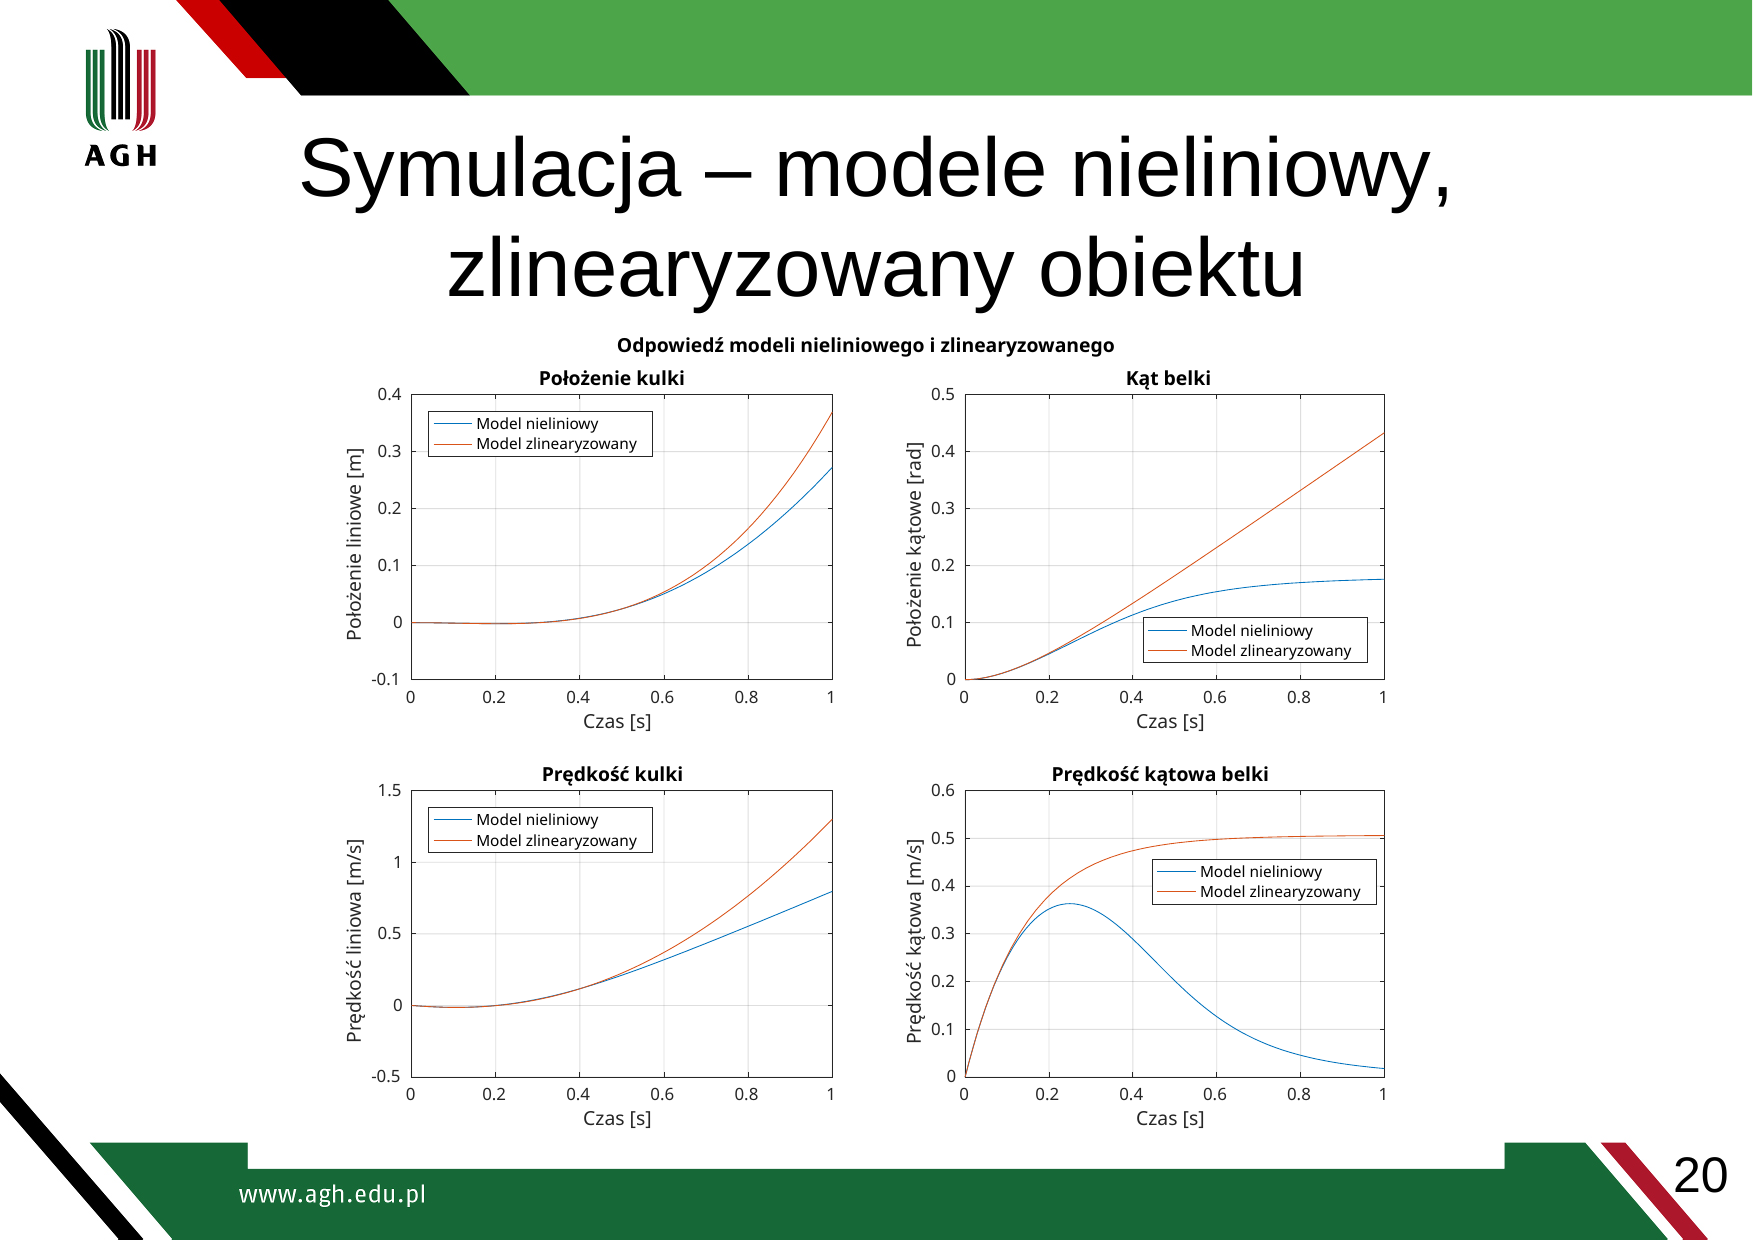

# Symulacja – modele nieliniowy, zlinearyzowany obiektu
20